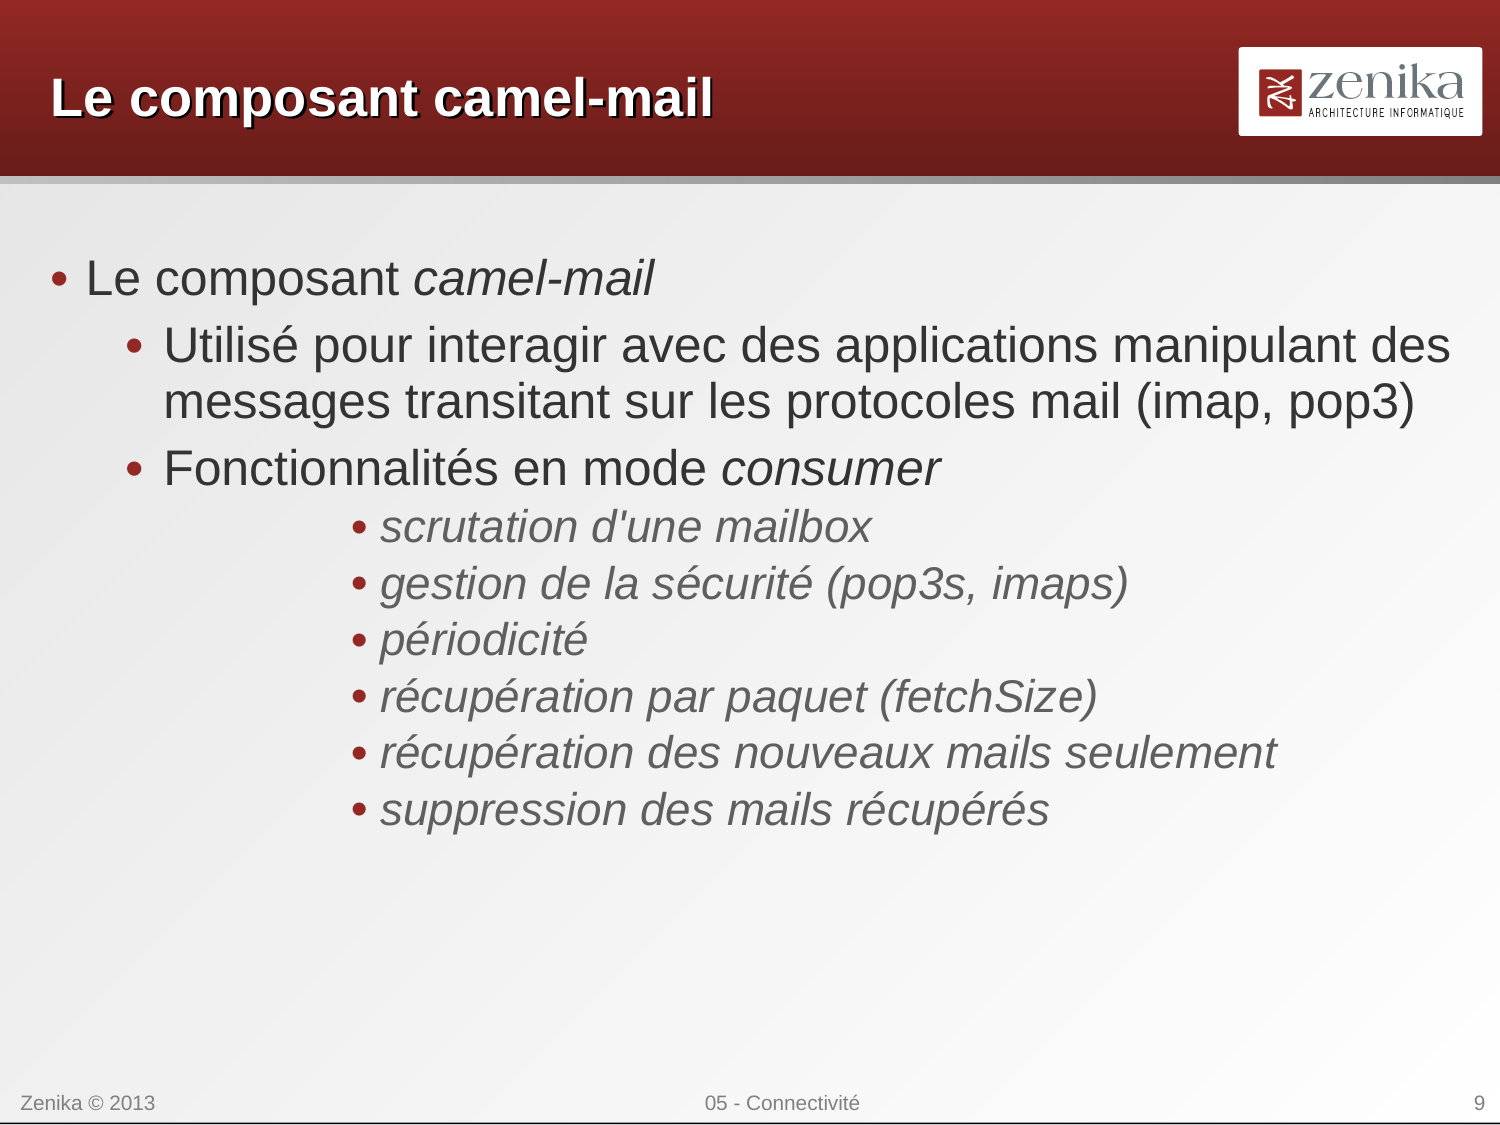

# Le composant camel-mail
Le composant camel-mail
Utilisé pour interagir avec des applications manipulant des messages transitant sur les protocoles mail (imap, pop3)
Fonctionnalités en mode consumer
 scrutation d'une mailbox
 gestion de la sécurité (pop3s, imaps)
 périodicité
 récupération par paquet (fetchSize)
 récupération des nouveaux mails seulement
 suppression des mails récupérés